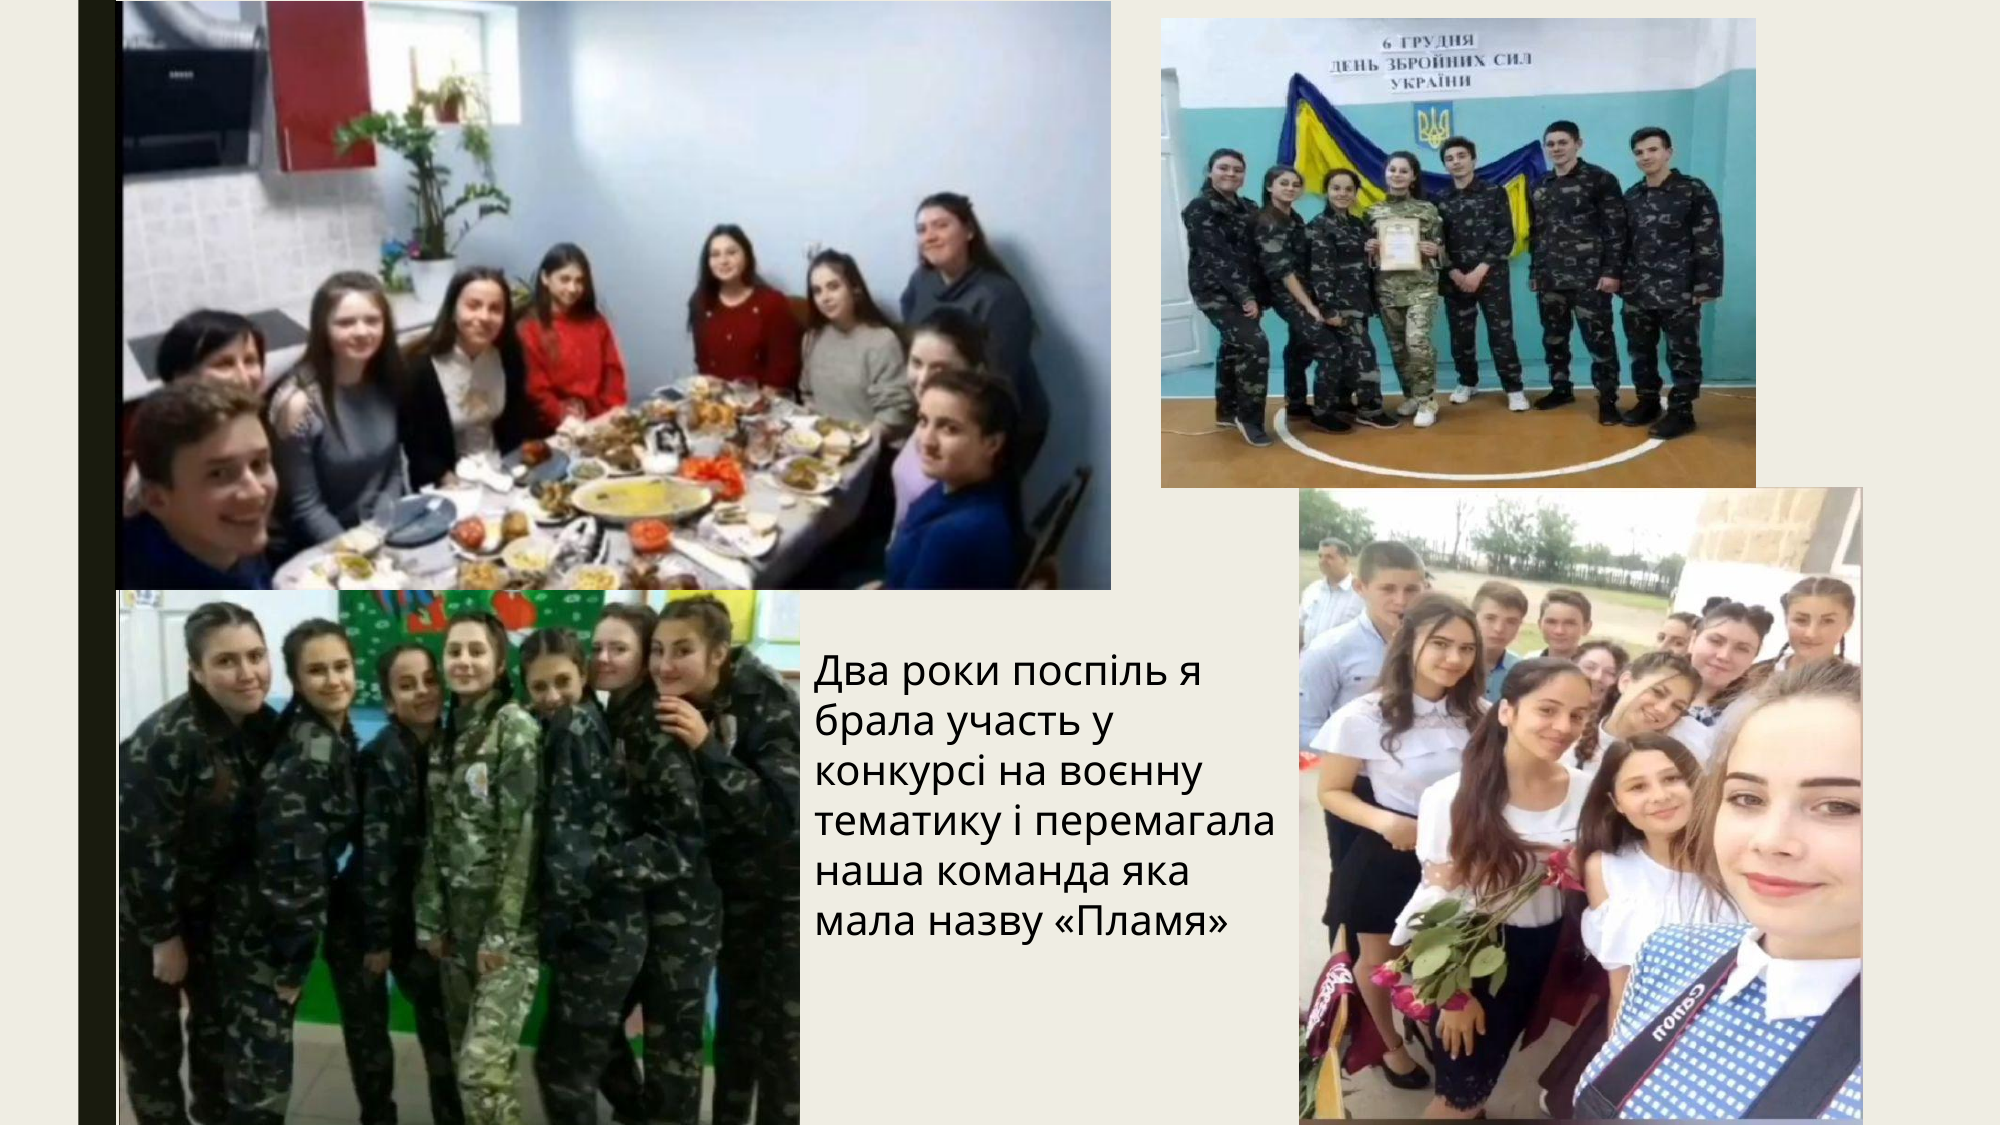

Два роки поспіль я брала участь у конкурсі на воєнну тематику і перемагала наша команда яка мала назву «Пламя»